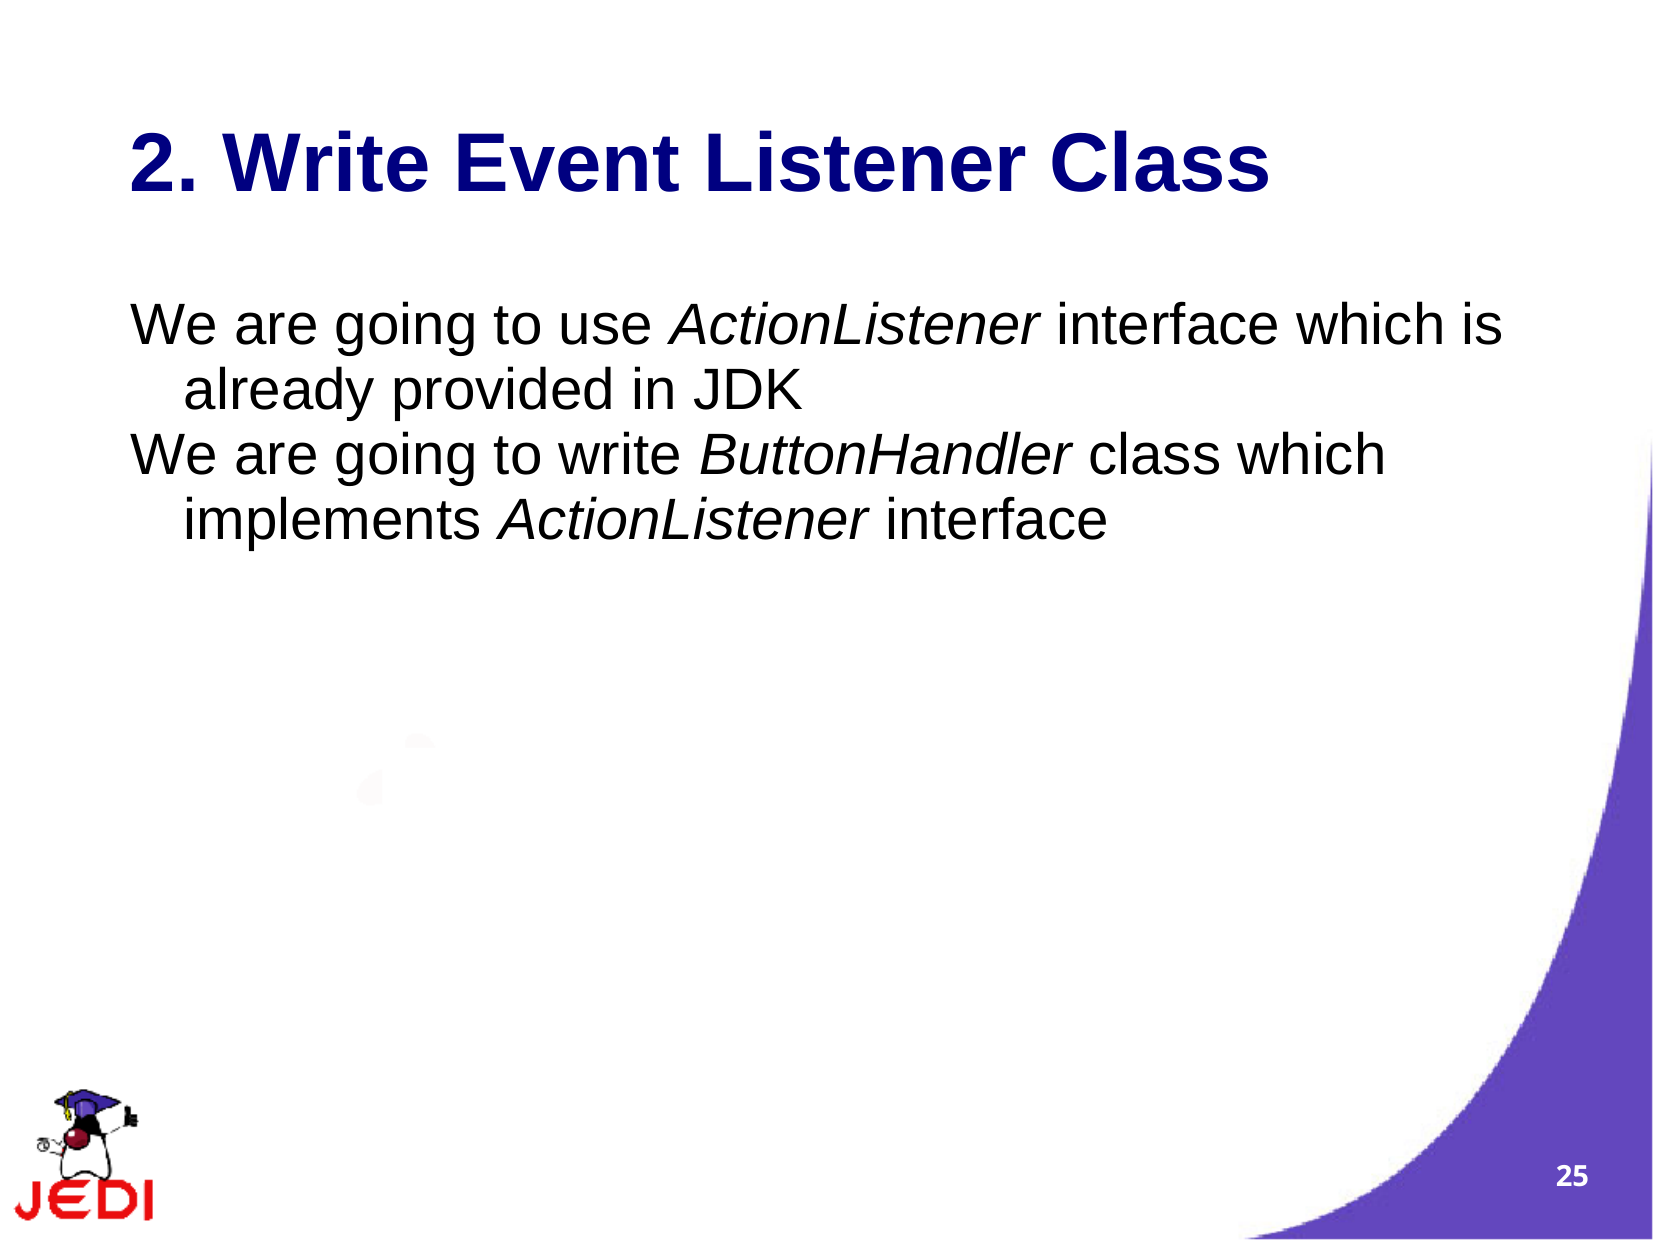

# 2. Write Event Listener Class
We are going to use ActionListener interface which is already provided in JDK
We are going to write ButtonHandler class which implements ActionListener interface